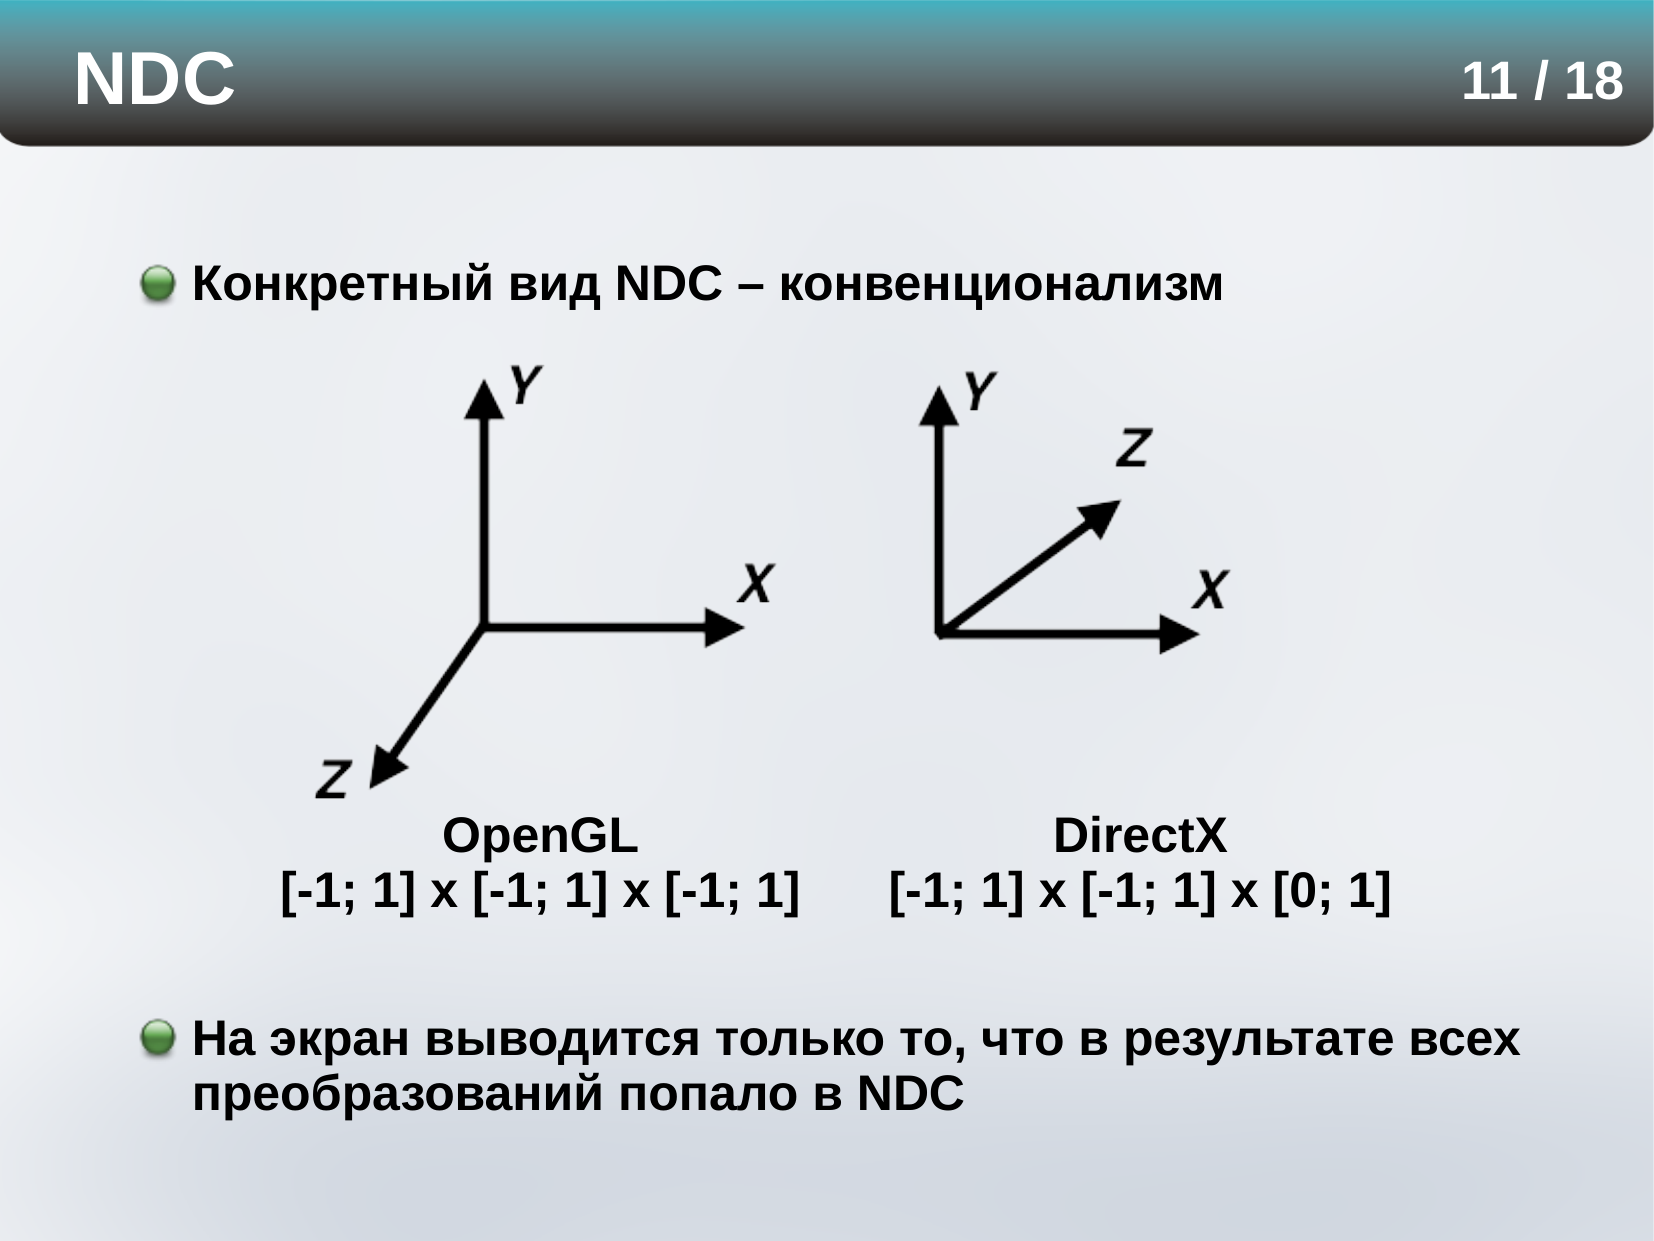

NDC
Конкретный вид NDC – конвенционализм
На экран выводится только то, что в результате всех преобразований попало в NDC
OpenGL
[-1; 1] x [-1; 1] x [-1; 1]
DirectX
[-1; 1] x [-1; 1] x [0; 1]